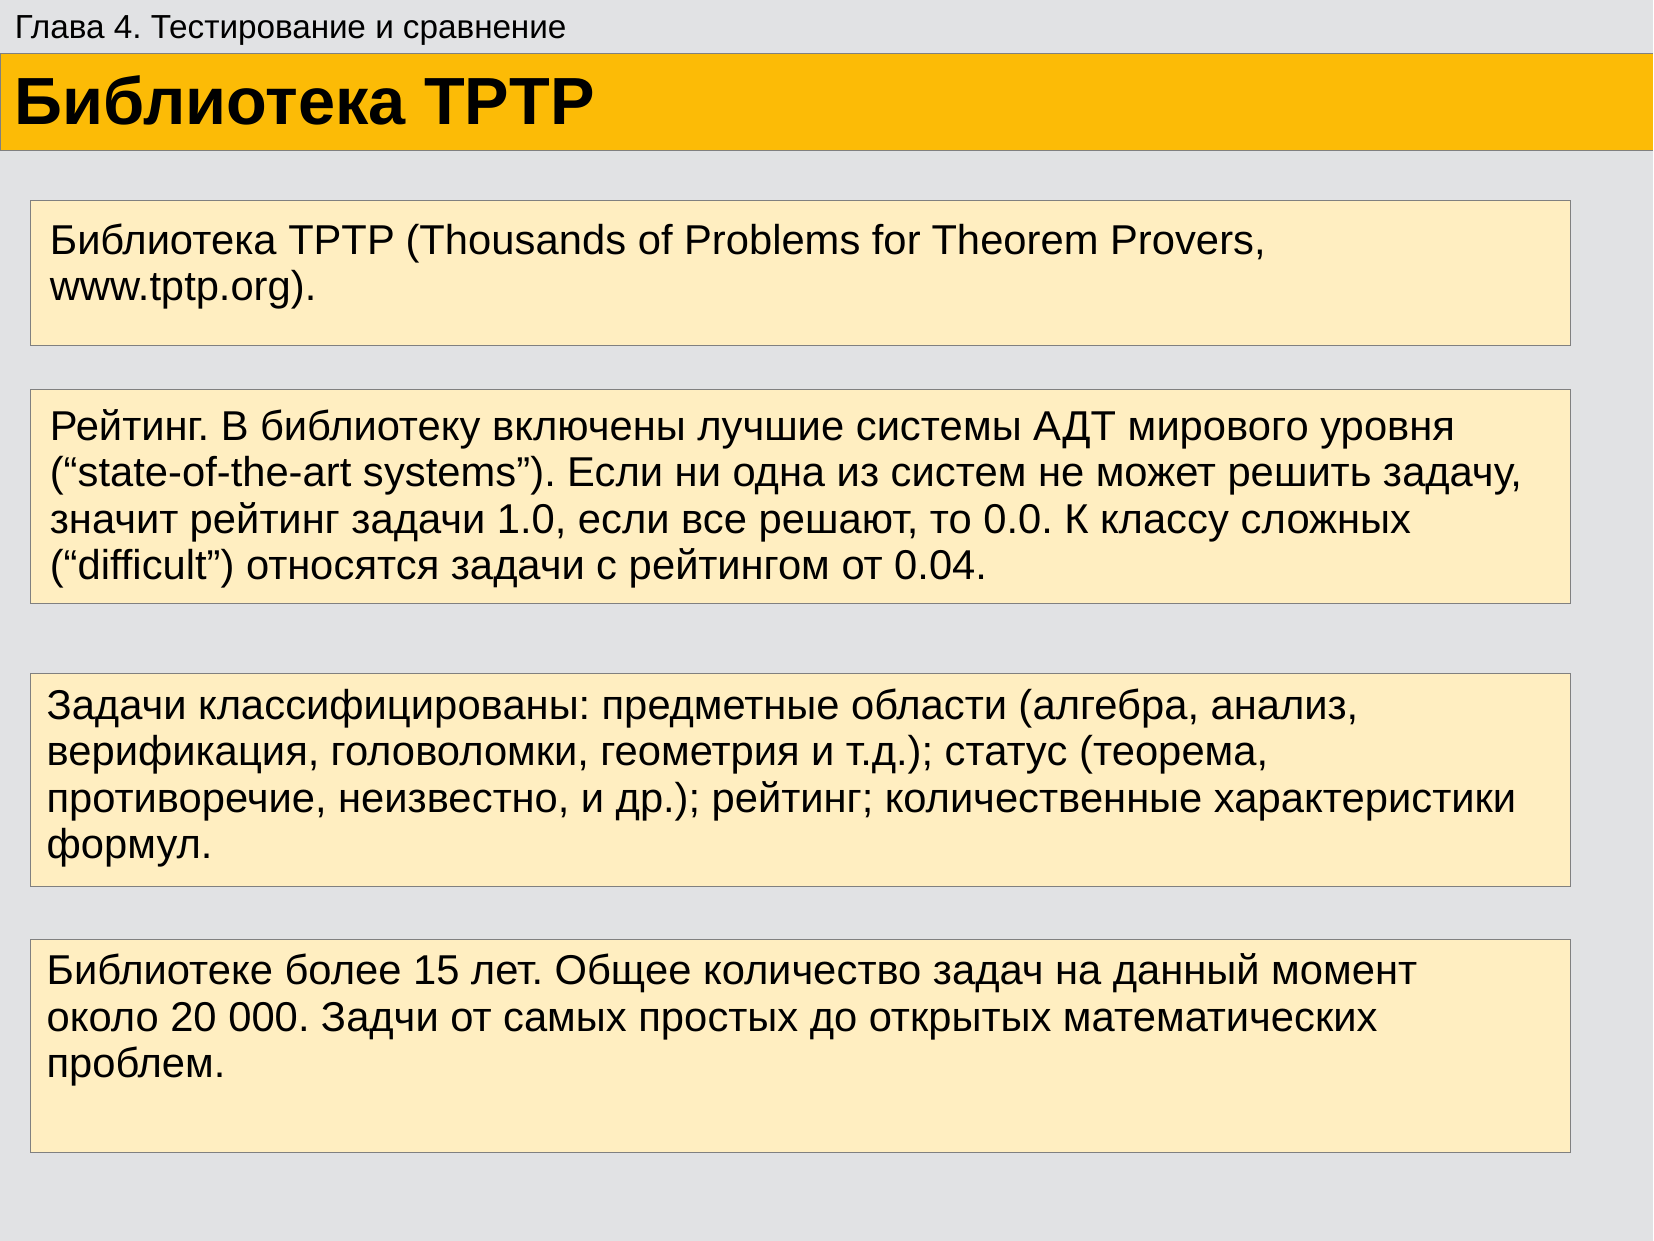

Глава 4. Тестирование и сравнение
Библиотека TPTP
Библиотека TPTP (Thousands of Problems for Theorem Provers, www.tptp.org).
Рейтинг. В библиотеку включены лучшие системы АДТ мирового уровня (“state-of-the-art systems”). Если ни одна из систем не может решить задачу, значит рейтинг задачи 1.0, если все решают, то 0.0. К классу сложных (“difficult”) относятся задачи с рейтингом от 0.04.
Задачи классифицированы: предметные области (алгебра, анализ, верификация, головоломки, геометрия и т.д.); статус (теорема, противоречие, неизвестно, и др.); рейтинг; количественные характеристики формул.
Библиотеке более 15 лет. Общее количество задач на данный момент около 20 000. Задчи от самых простых до открытых математических проблем.